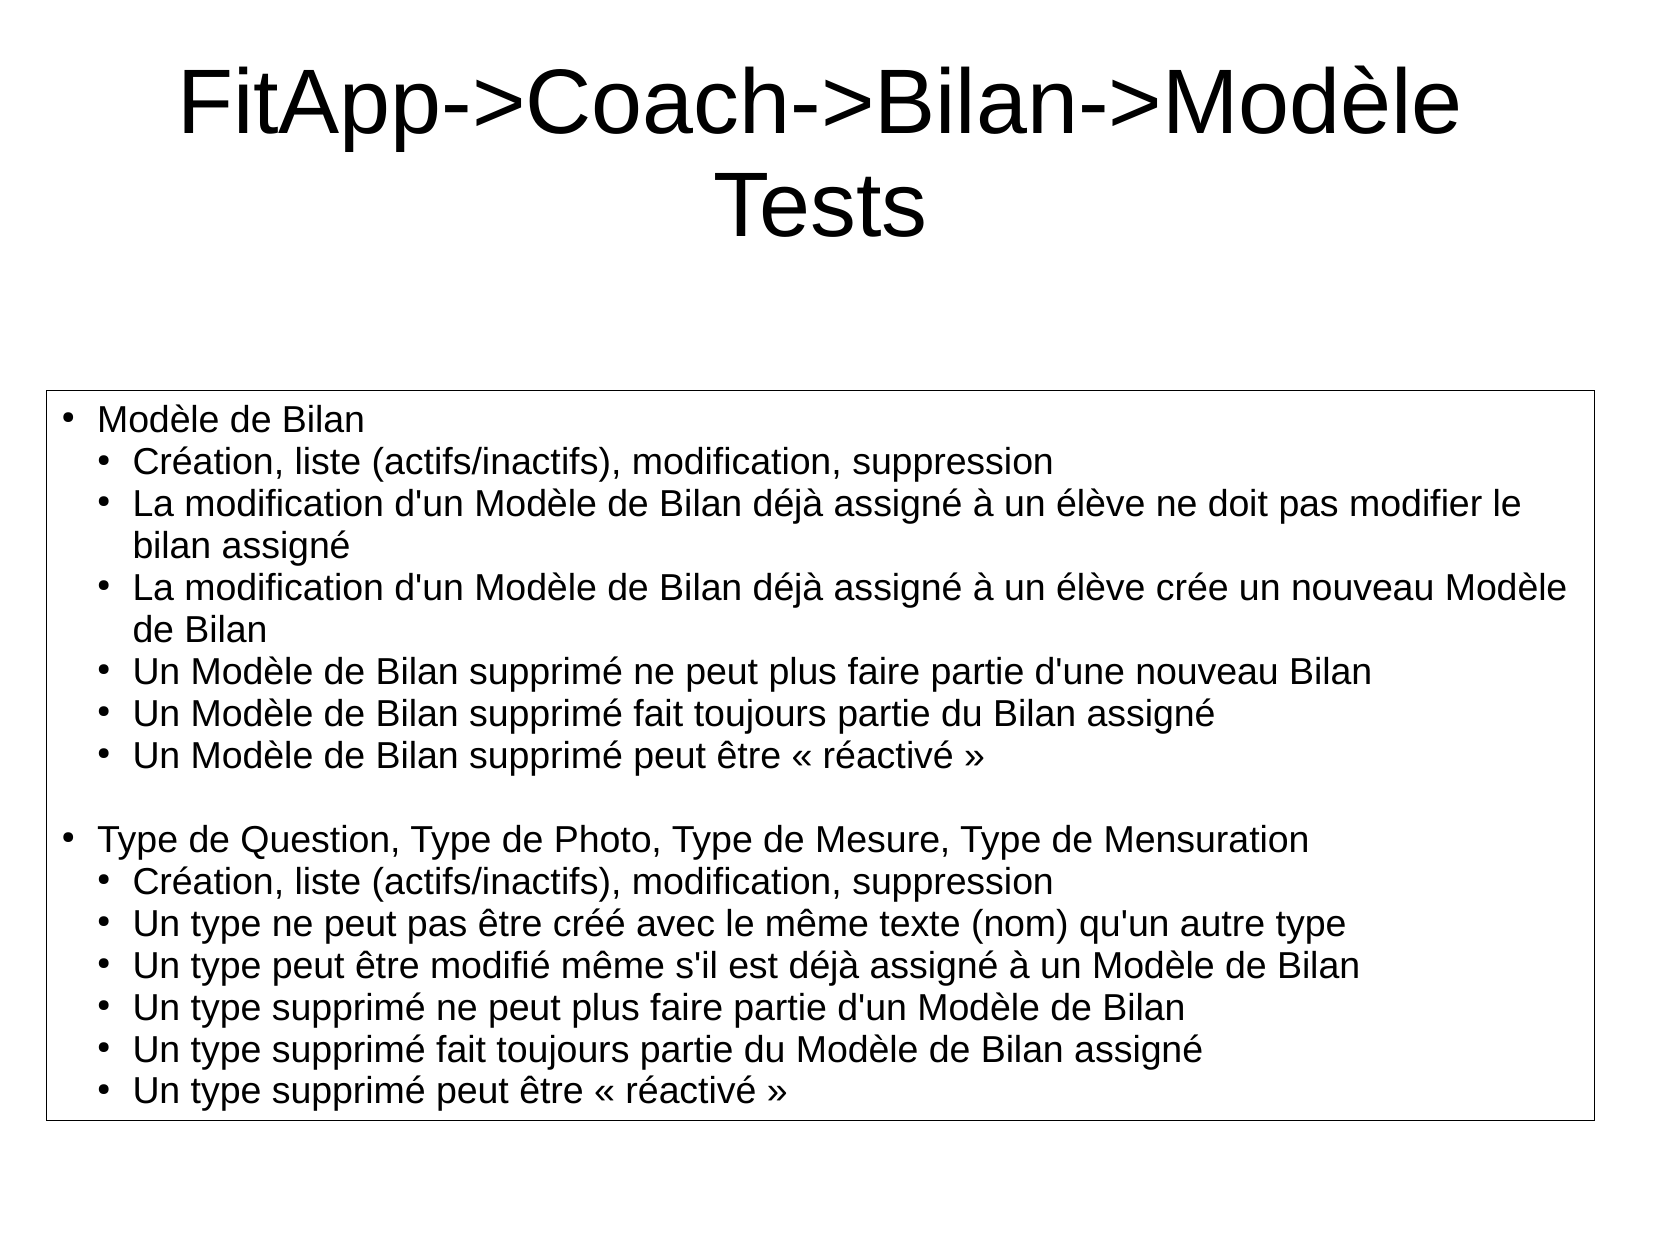

# FitApp->Coach->Bilan->Modèle Tests
Modèle de Bilan
Création, liste (actifs/inactifs), modification, suppression
La modification d'un Modèle de Bilan déjà assigné à un élève ne doit pas modifier le bilan assigné
La modification d'un Modèle de Bilan déjà assigné à un élève crée un nouveau Modèle de Bilan
Un Modèle de Bilan supprimé ne peut plus faire partie d'une nouveau Bilan
Un Modèle de Bilan supprimé fait toujours partie du Bilan assigné
Un Modèle de Bilan supprimé peut être « réactivé »
Type de Question, Type de Photo, Type de Mesure, Type de Mensuration
Création, liste (actifs/inactifs), modification, suppression
Un type ne peut pas être créé avec le même texte (nom) qu'un autre type
Un type peut être modifié même s'il est déjà assigné à un Modèle de Bilan
Un type supprimé ne peut plus faire partie d'un Modèle de Bilan
Un type supprimé fait toujours partie du Modèle de Bilan assigné
Un type supprimé peut être « réactivé »